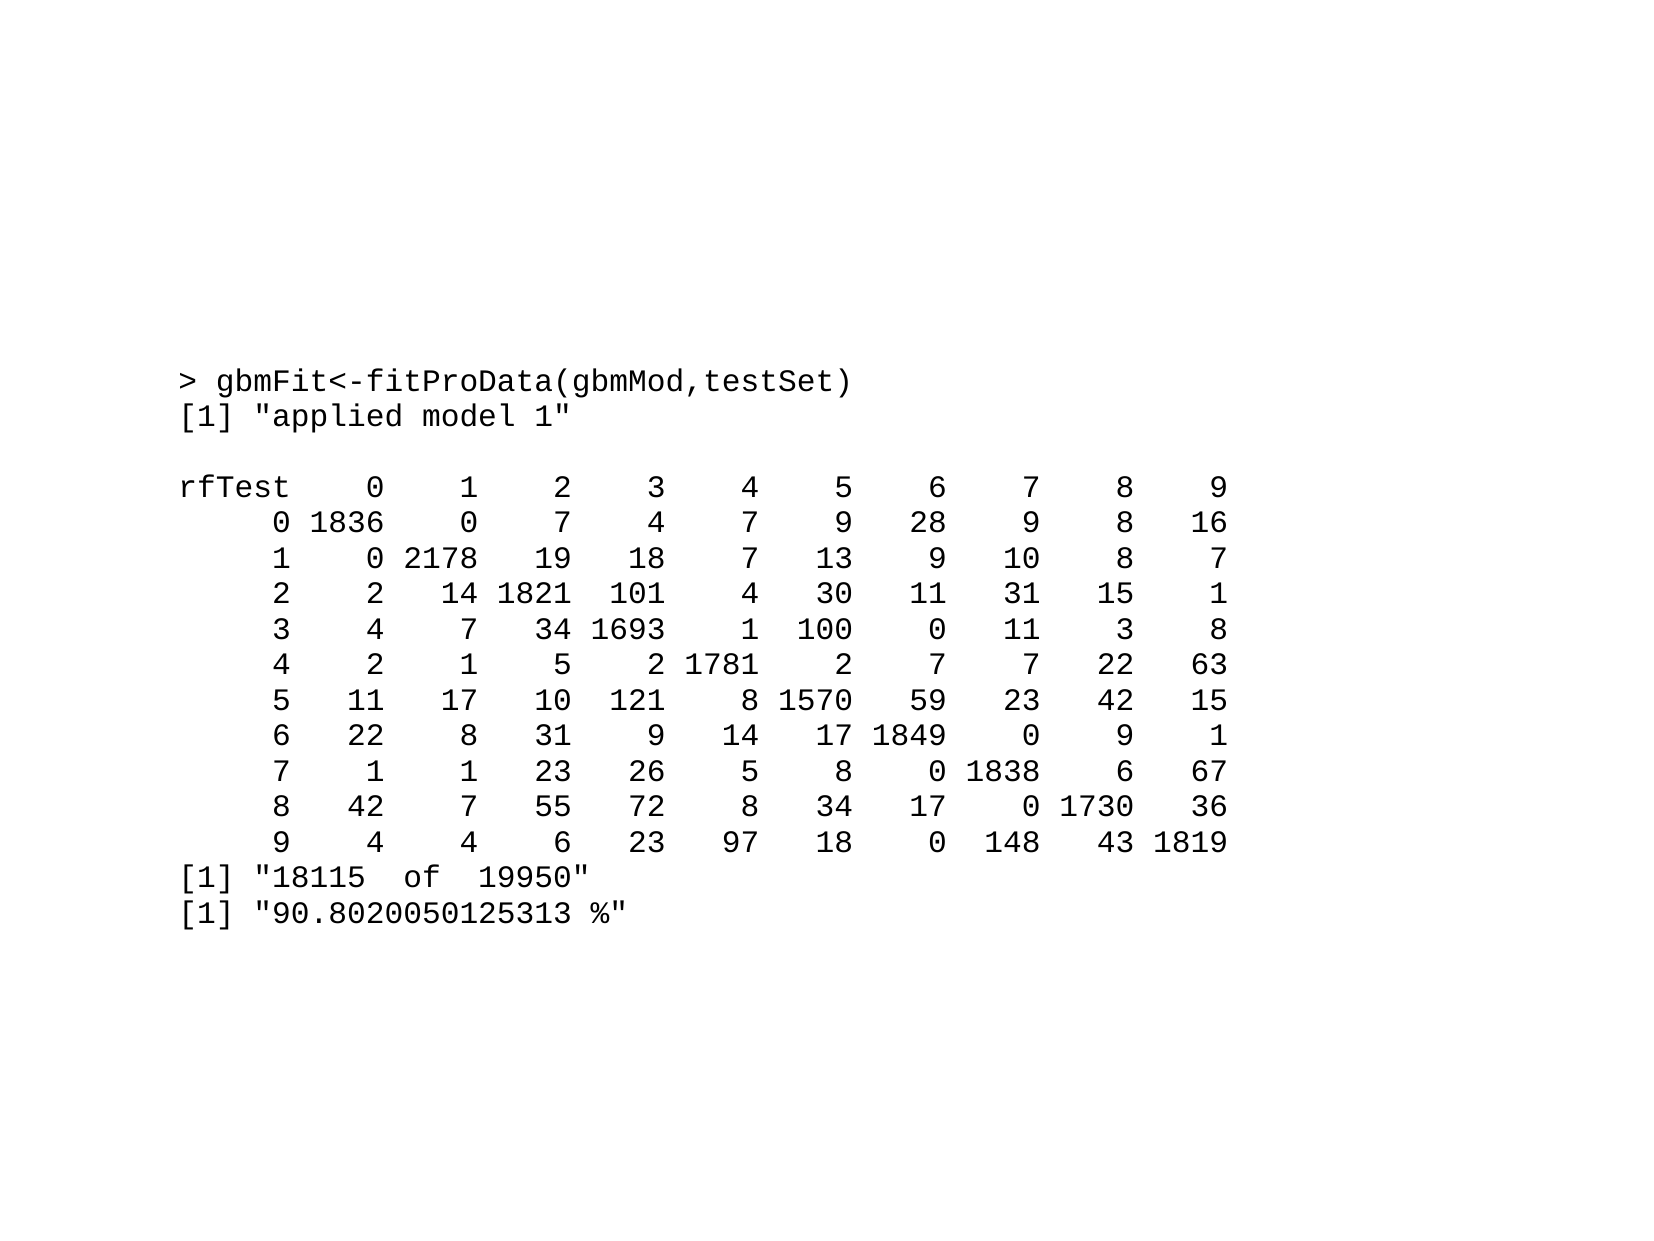

#
> gbmFit<-fitProData(gbmMod,testSet)
[1] "applied model 1"
rfTest 0 1 2 3 4 5 6 7 8 9
 0 1836 0 7 4 7 9 28 9 8 16
 1 0 2178 19 18 7 13 9 10 8 7
 2 2 14 1821 101 4 30 11 31 15 1
 3 4 7 34 1693 1 100 0 11 3 8
 4 2 1 5 2 1781 2 7 7 22 63
 5 11 17 10 121 8 1570 59 23 42 15
 6 22 8 31 9 14 17 1849 0 9 1
 7 1 1 23 26 5 8 0 1838 6 67
 8 42 7 55 72 8 34 17 0 1730 36
 9 4 4 6 23 97 18 0 148 43 1819
[1] "18115 of 19950"
[1] "90.8020050125313 %"